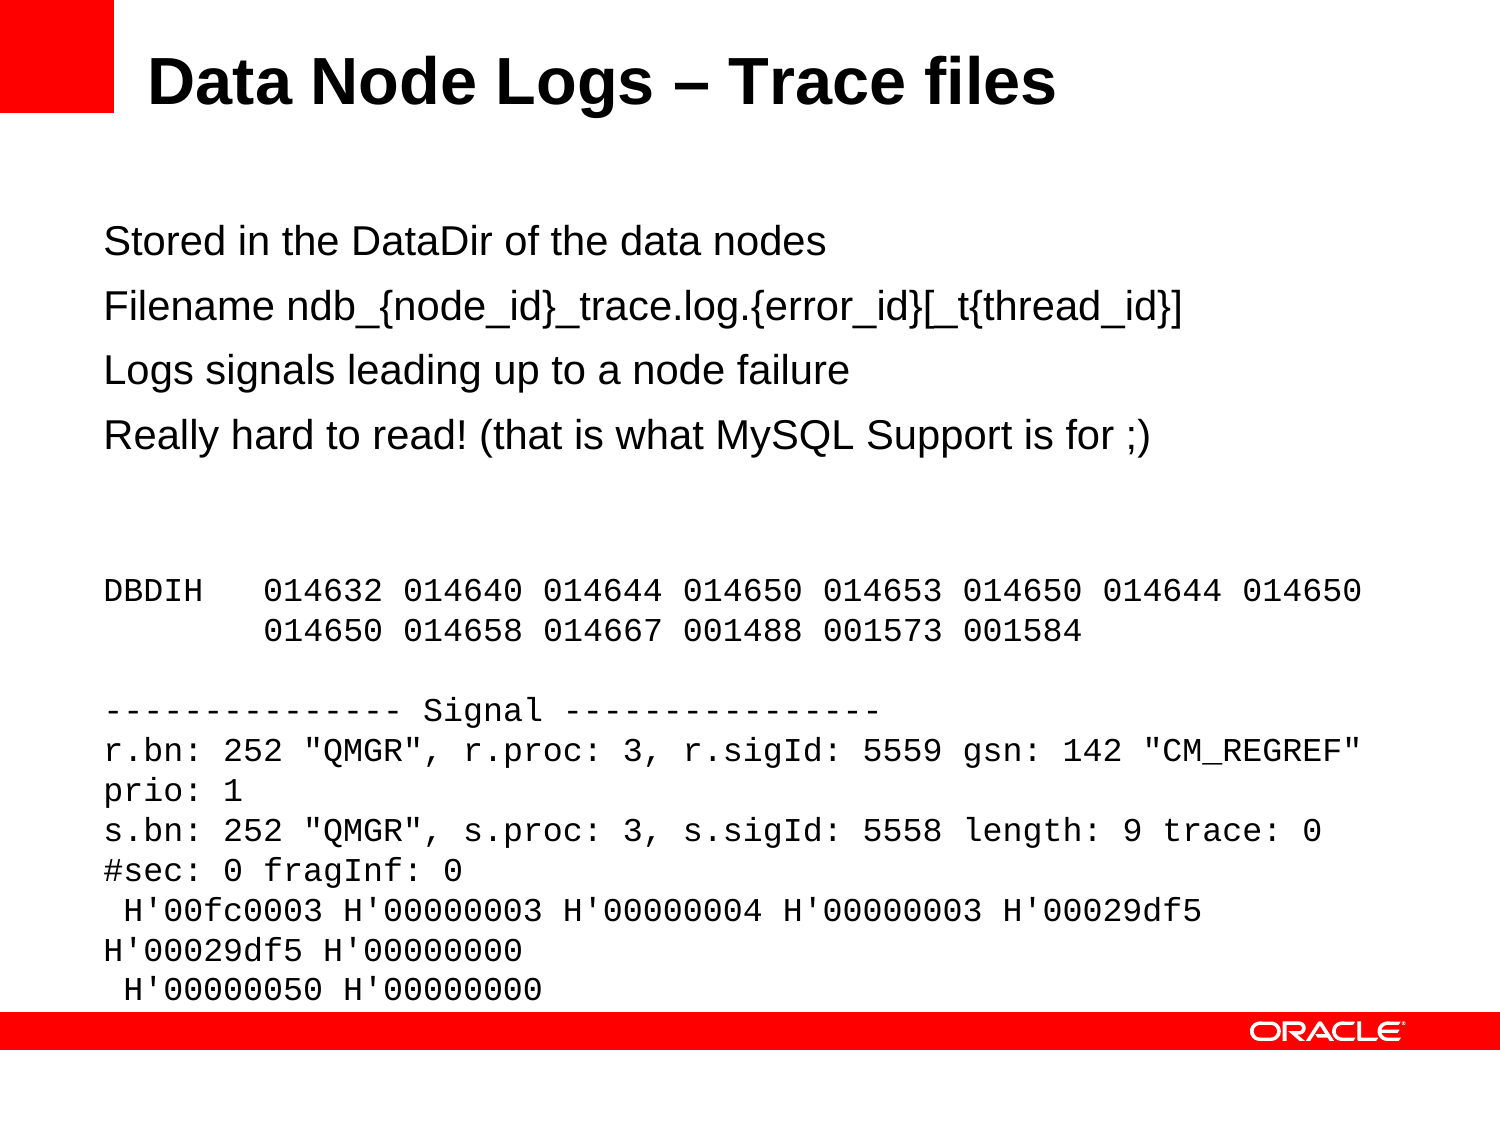

# Data Node Logs – Trace files
Stored in the DataDir of the data nodes
Filename ndb_{node_id}_trace.log.{error_id}[_t{thread_id}]
Logs signals leading up to a node failure
Really hard to read! (that is what MySQL Support is for ;)
DBDIH 014632 014640 014644 014650 014653 014650 014644 014650
 014650 014658 014667 001488 001573 001584
--------------- Signal ----------------
r.bn: 252 "QMGR", r.proc: 3, r.sigId: 5559 gsn: 142 "CM_REGREF" prio: 1
s.bn: 252 "QMGR", s.proc: 3, s.sigId: 5558 length: 9 trace: 0 #sec: 0 fragInf: 0
 H'00fc0003 H'00000003 H'00000004 H'00000003 H'00029df5 H'00029df5 H'00000000
 H'00000050 H'00000000